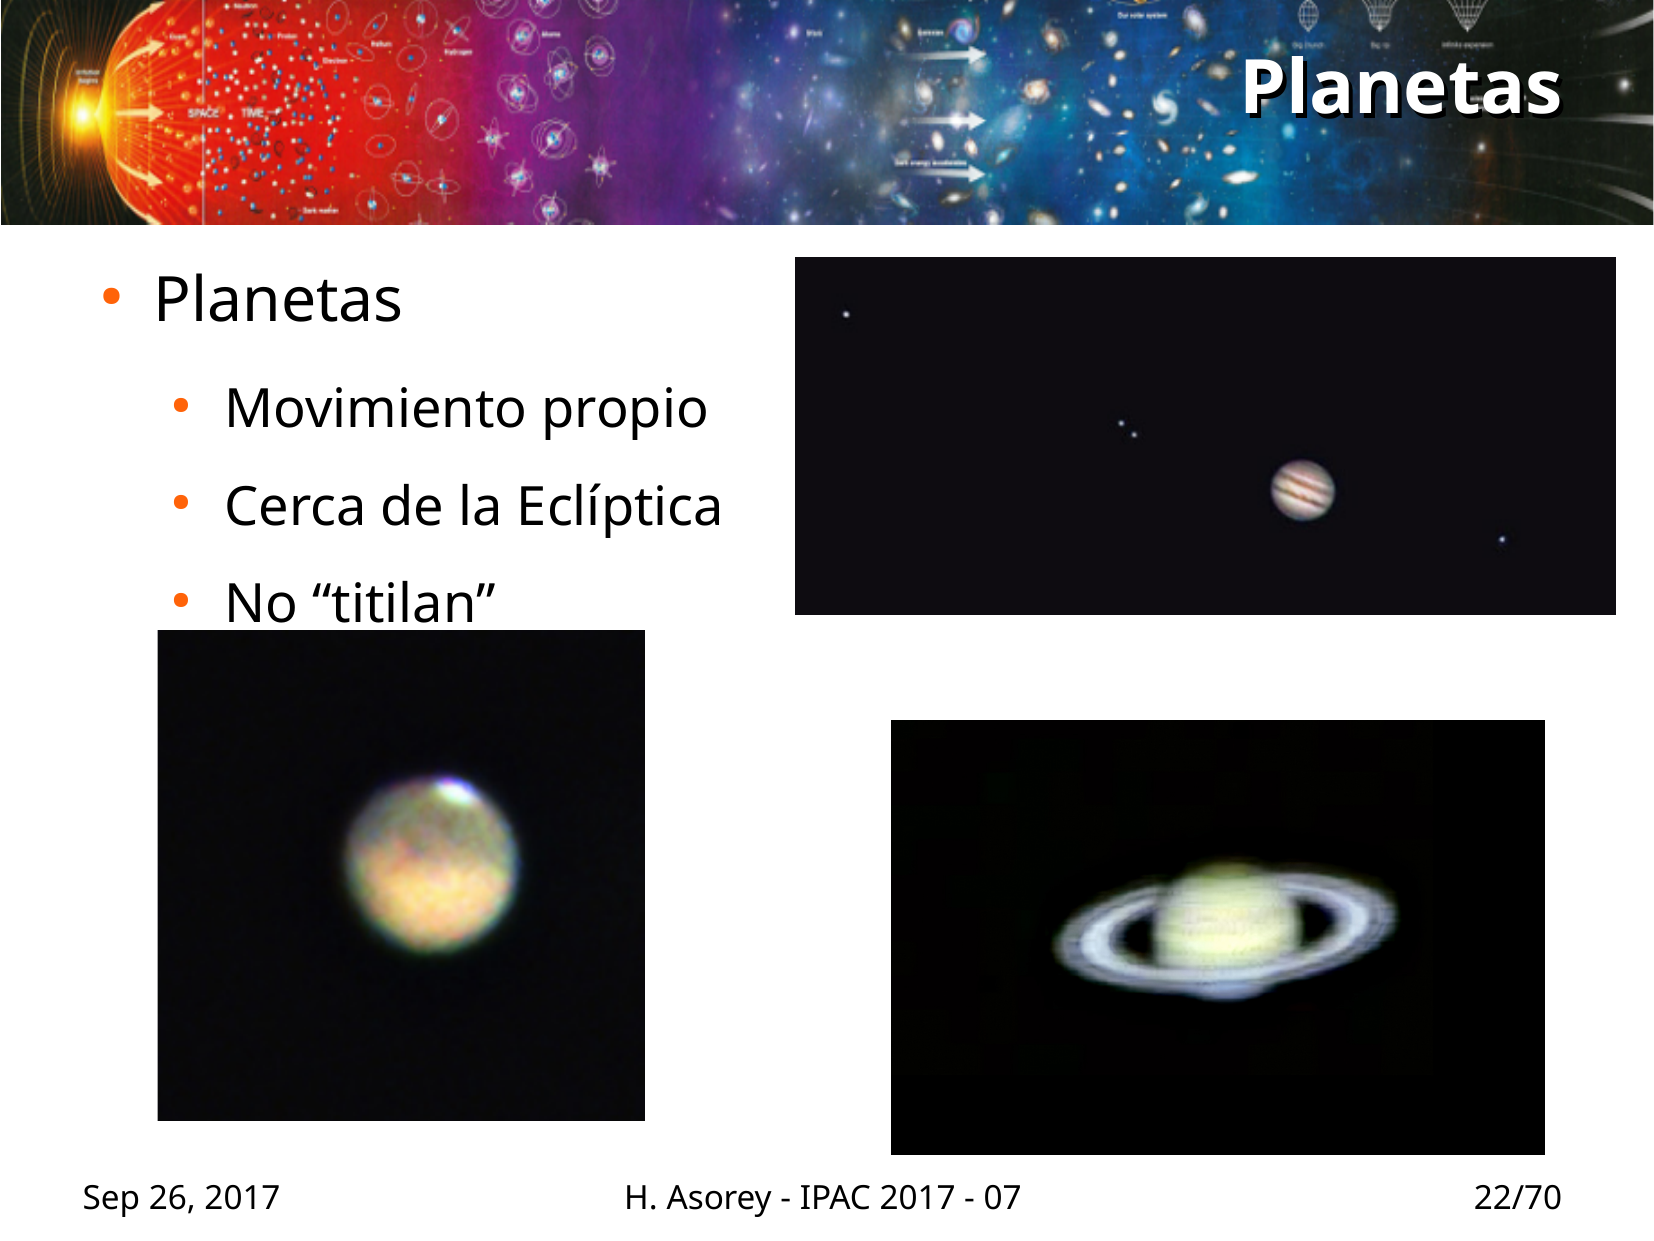

# Planetas
Planetas
Movimiento propio
Cerca de la Eclíptica
No “titilan”
Sep 26, 2017
H. Asorey - IPAC 2017 - 07
22